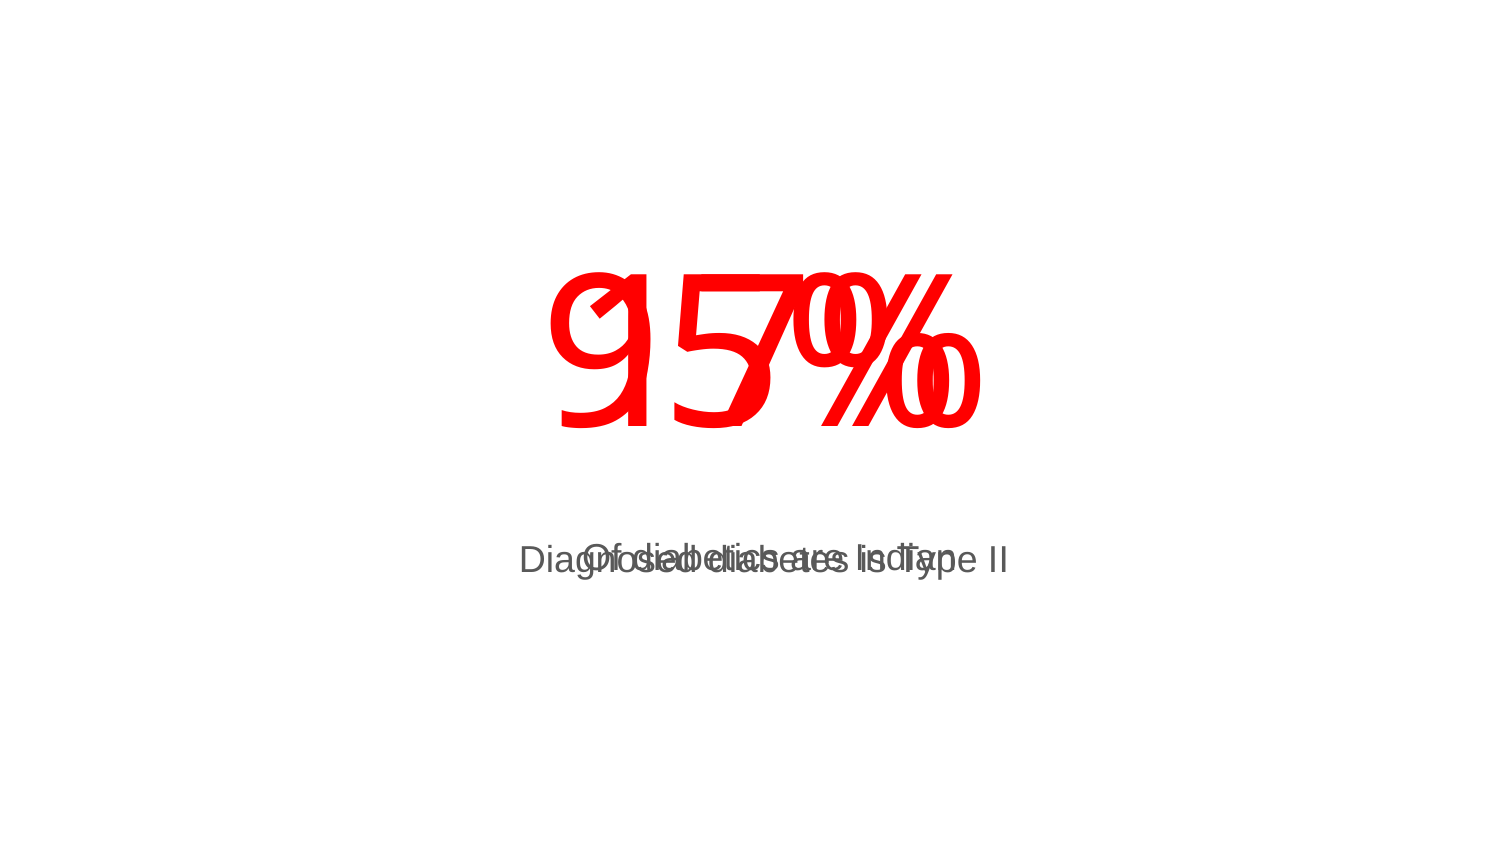

# 95%
17%
Of diabetics are Indian
Diagnosed diabetes is Type II